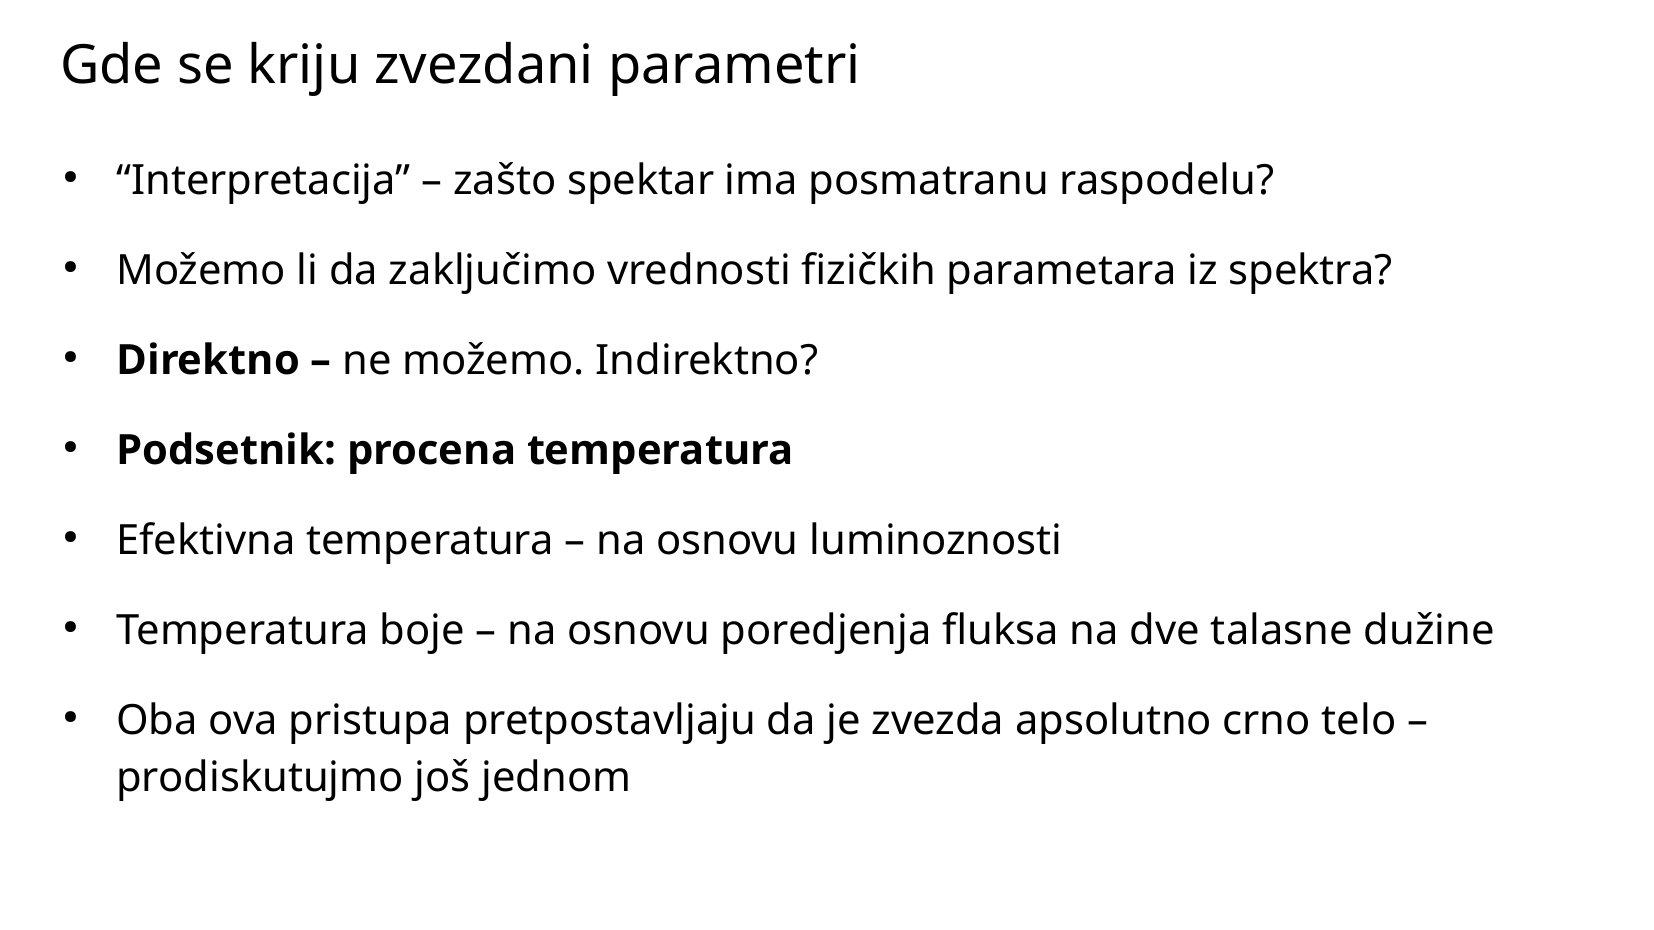

# Gde se kriju zvezdani parametri
“Interpretacija” – zašto spektar ima posmatranu raspodelu?
Možemo li da zaključimo vrednosti fizičkih parametara iz spektra?
Direktno – ne možemo. Indirektno?
Podsetnik: procena temperatura
Efektivna temperatura – na osnovu luminoznosti
Temperatura boje – na osnovu poredjenja fluksa na dve talasne dužine
Oba ova pristupa pretpostavljaju da je zvezda apsolutno crno telo – prodiskutujmo još jednom